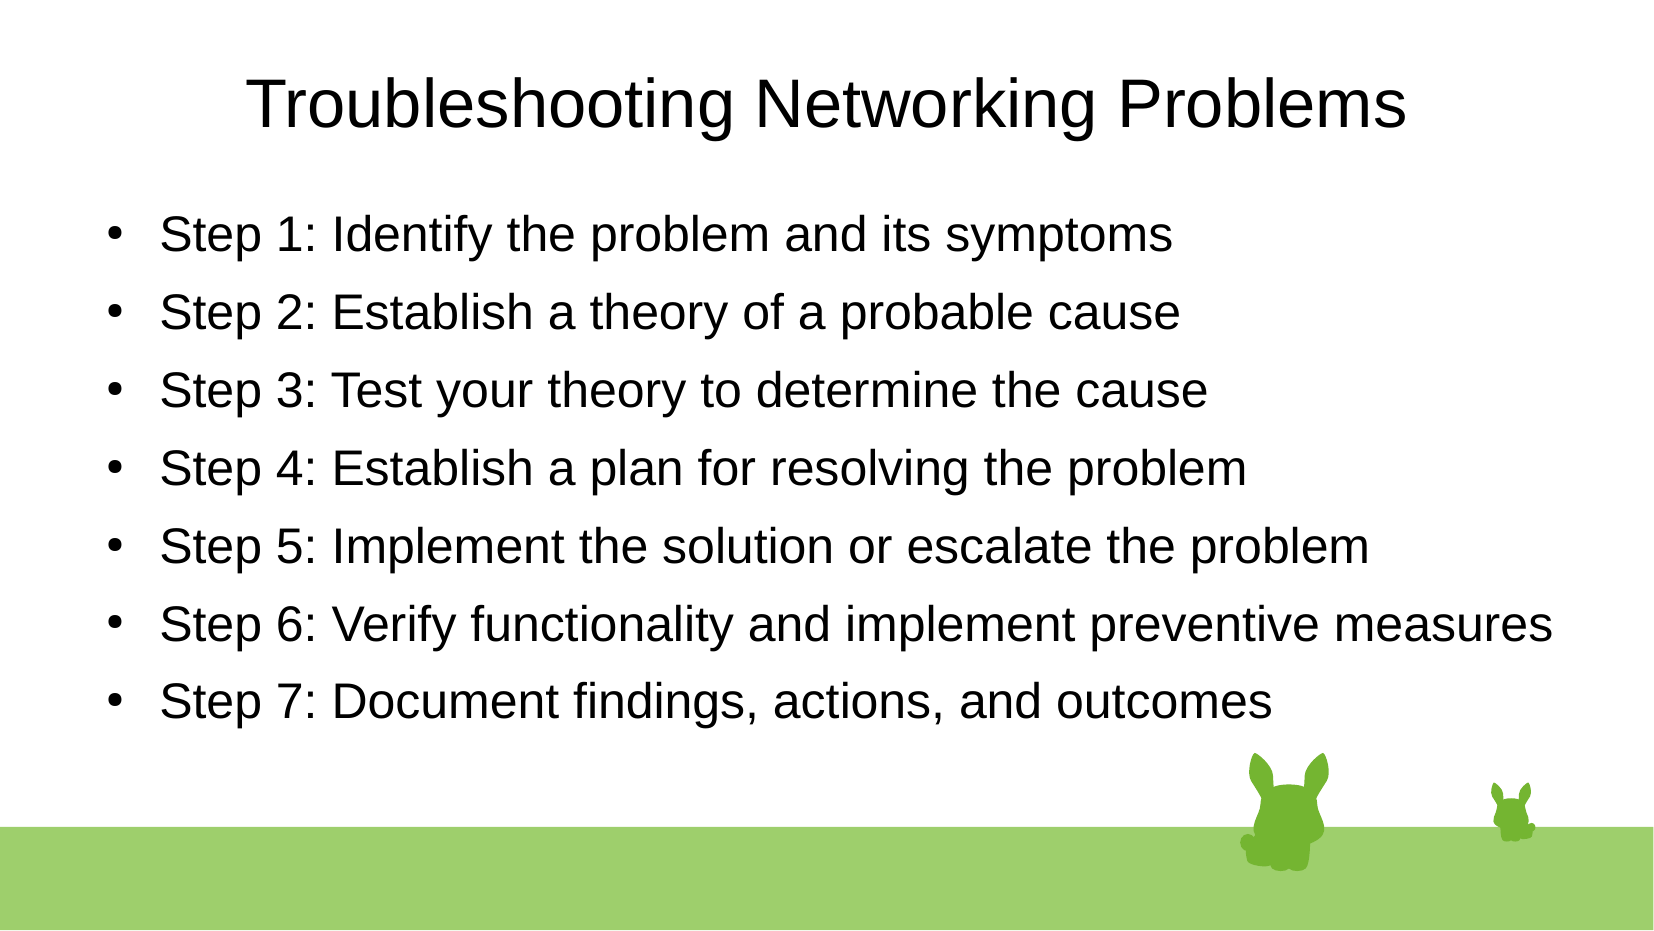

# Troubleshooting Networking Problems
Step 1: Identify the problem and its symptoms
Step 2: Establish a theory of a probable cause
Step 3: Test your theory to determine the cause
Step 4: Establish a plan for resolving the problem
Step 5: Implement the solution or escalate the problem
Step 6: Verify functionality and implement preventive measures
Step 7: Document findings, actions, and outcomes